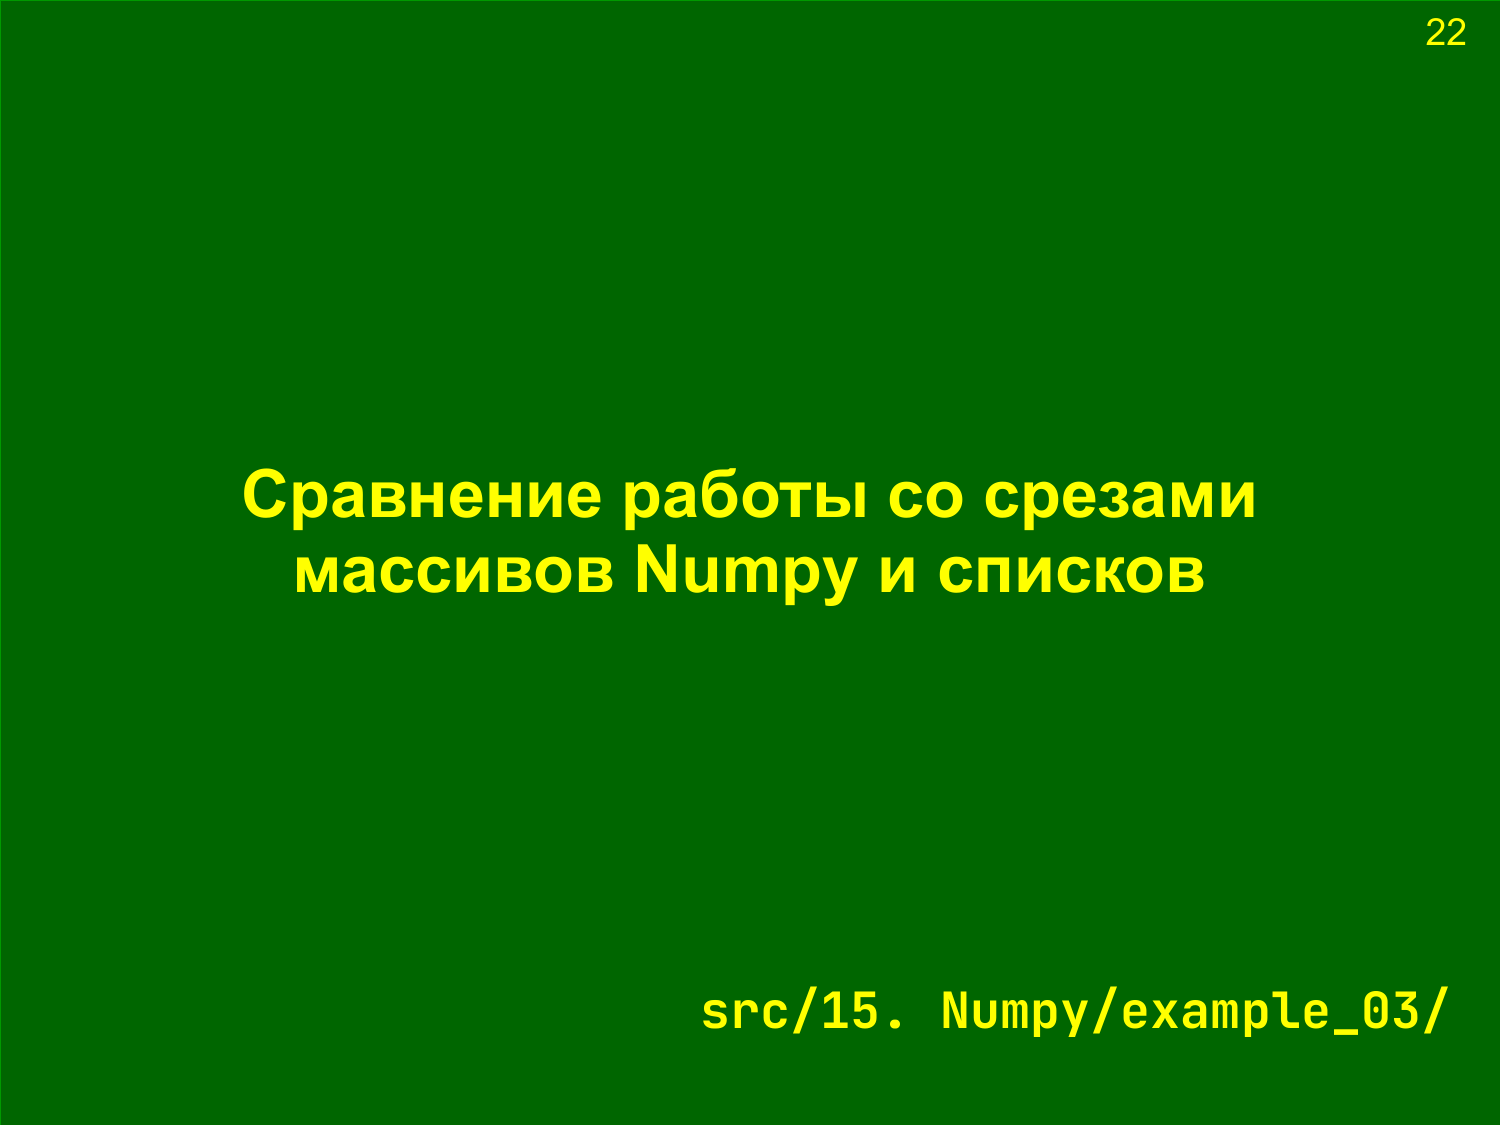

# Сравнение работы со срезами массивов Numpy и списков
src/15. Numpy/example_03/